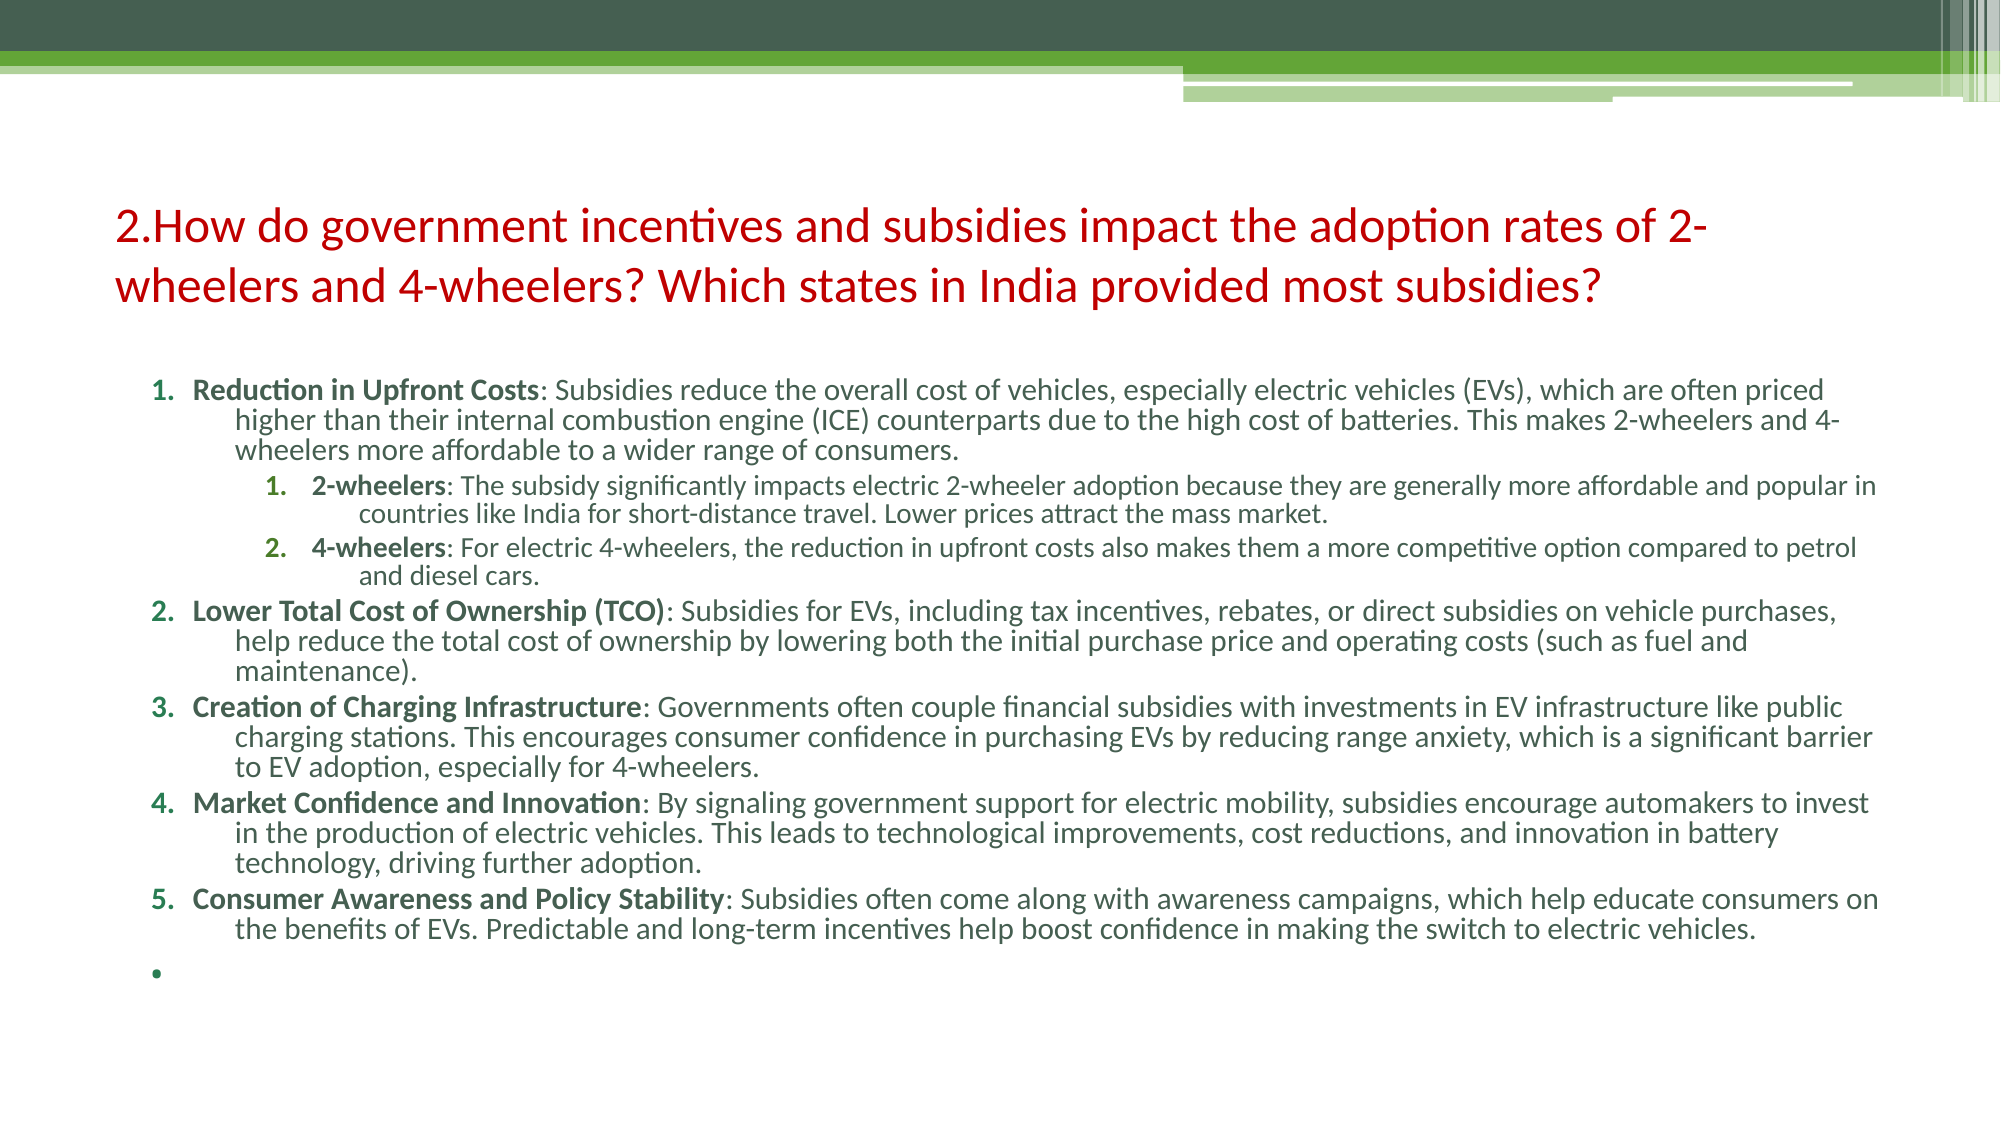

# 2.How do government incentives and subsidies impact the adoption rates of 2-wheelers and 4-wheelers? Which states in India provided most subsidies?
Reduction in Upfront Costs: Subsidies reduce the overall cost of vehicles, especially electric vehicles (EVs), which are often priced higher than their internal combustion engine (ICE) counterparts due to the high cost of batteries. This makes 2-wheelers and 4-wheelers more affordable to a wider range of consumers.
2-wheelers: The subsidy significantly impacts electric 2-wheeler adoption because they are generally more affordable and popular in countries like India for short-distance travel. Lower prices attract the mass market.
4-wheelers: For electric 4-wheelers, the reduction in upfront costs also makes them a more competitive option compared to petrol and diesel cars.
Lower Total Cost of Ownership (TCO): Subsidies for EVs, including tax incentives, rebates, or direct subsidies on vehicle purchases, help reduce the total cost of ownership by lowering both the initial purchase price and operating costs (such as fuel and maintenance).
Creation of Charging Infrastructure: Governments often couple financial subsidies with investments in EV infrastructure like public charging stations. This encourages consumer confidence in purchasing EVs by reducing range anxiety, which is a significant barrier to EV adoption, especially for 4-wheelers.
Market Confidence and Innovation: By signaling government support for electric mobility, subsidies encourage automakers to invest in the production of electric vehicles. This leads to technological improvements, cost reductions, and innovation in battery technology, driving further adoption.
Consumer Awareness and Policy Stability: Subsidies often come along with awareness campaigns, which help educate consumers on the benefits of EVs. Predictable and long-term incentives help boost confidence in making the switch to electric vehicles.